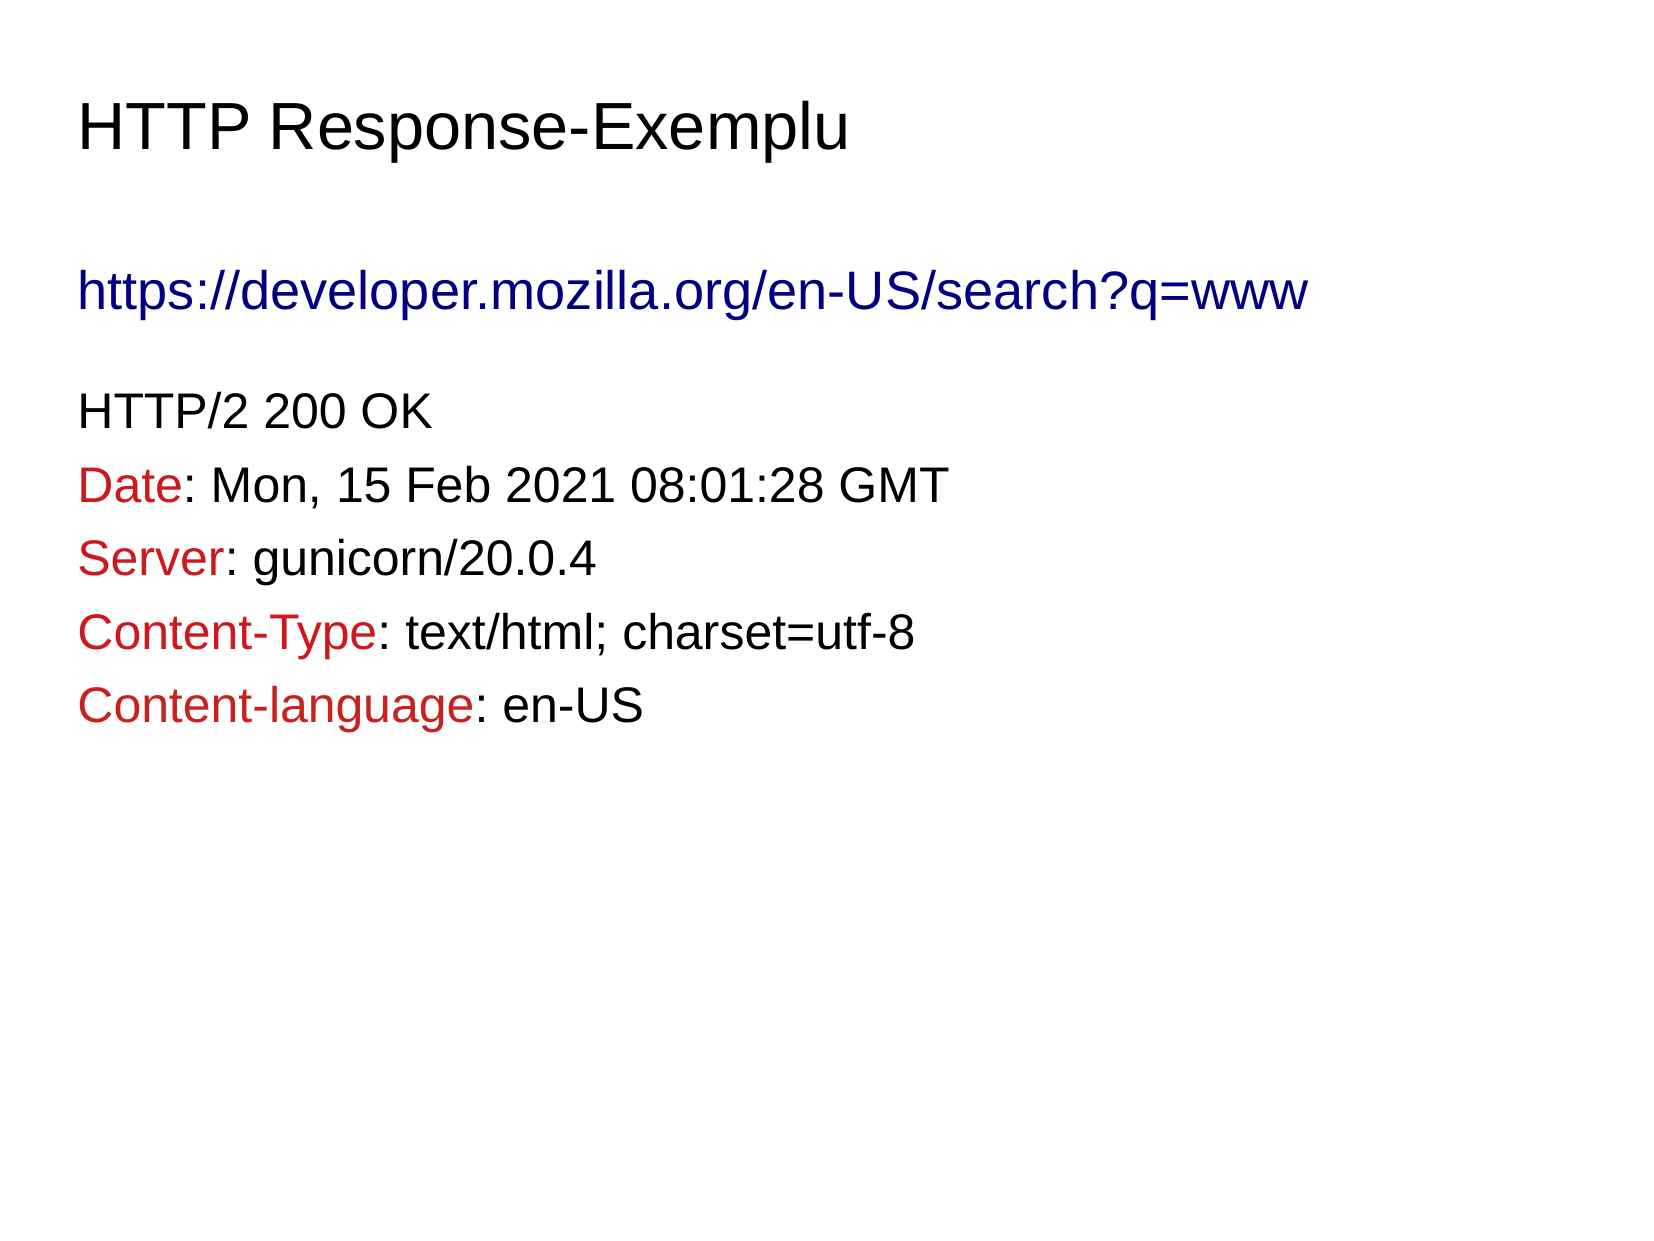

HTTP Response-Exemplu
https://developer.mozilla.org/en-US/search?q=www
HTTP/2 200 OK
Date: Mon, 15 Feb 2021 08:01:28 GMT
Server: gunicorn/20.0.4
Content-Type: text/html; charset=utf-8
Content-language: en-US